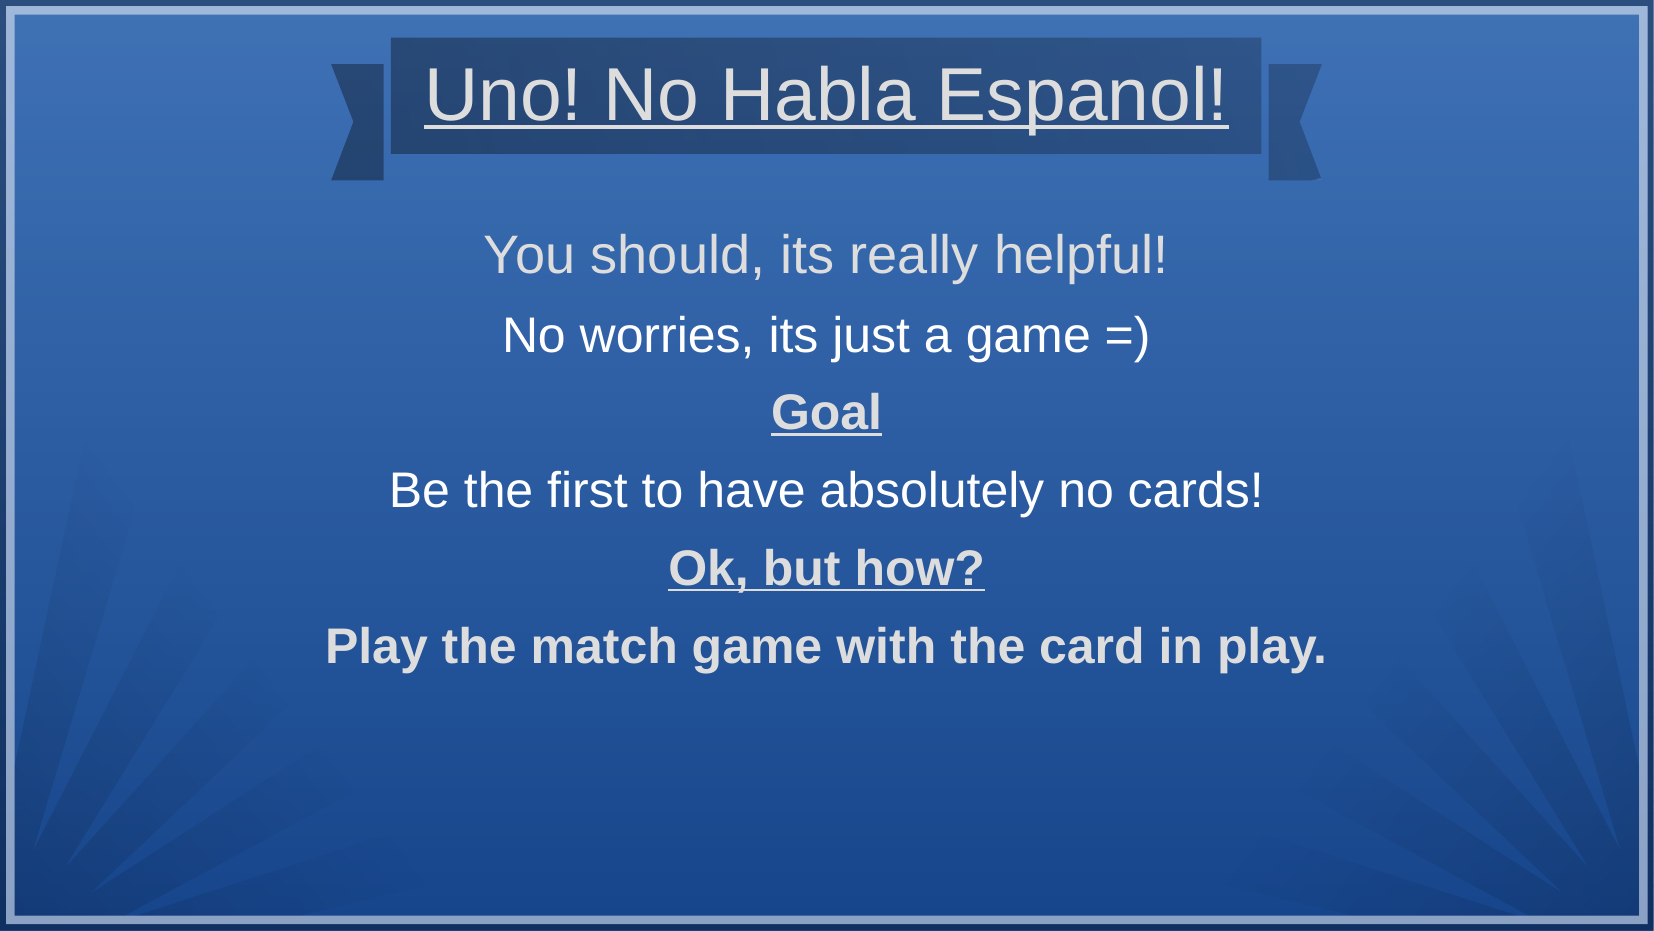

# Uno! No Habla Espanol!
You should, its really helpful!
No worries, its just a game =)
Goal
Be the first to have absolutely no cards!
Ok, but how?
Play the match game with the card in play.